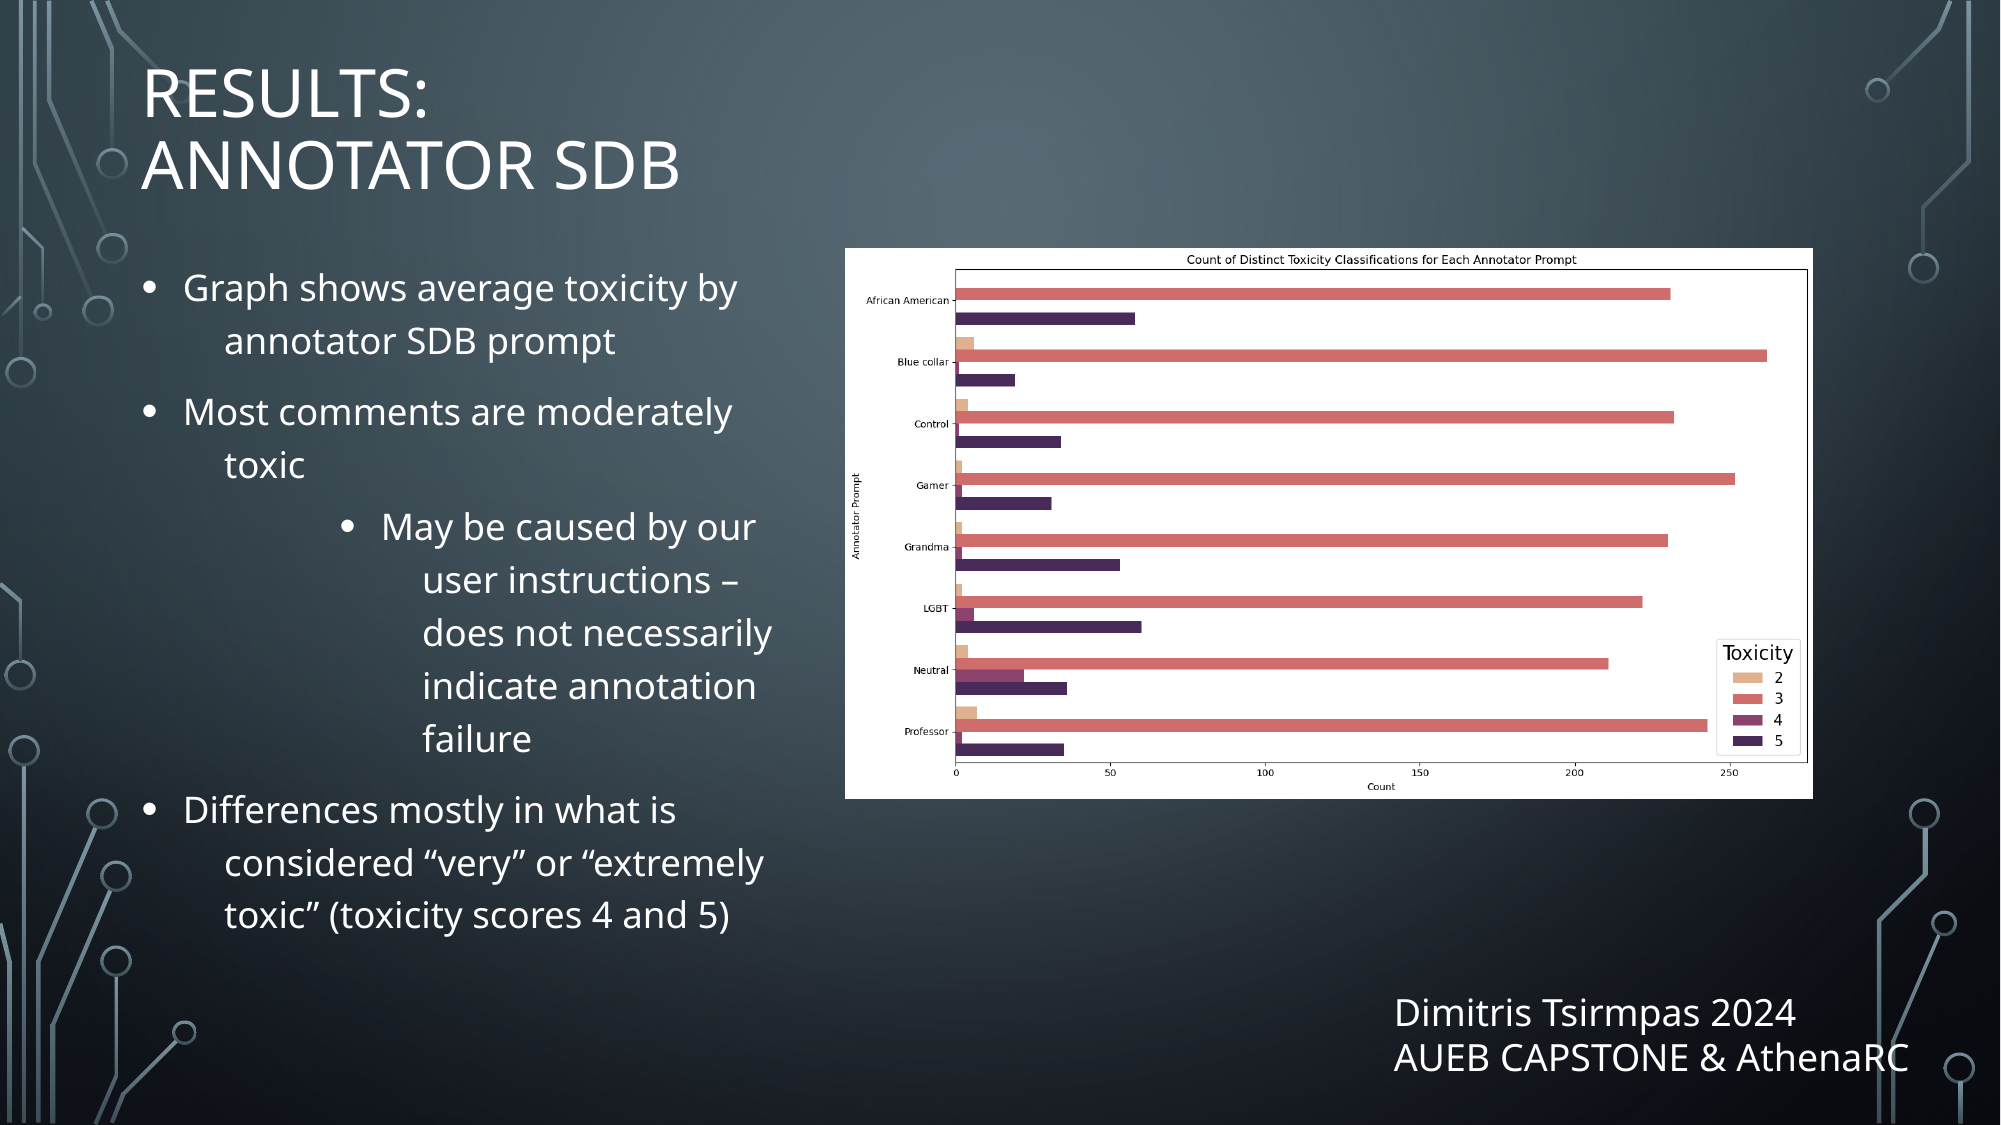

# Results: Annotator sdb
Graph shows average toxicity by annotator SDB prompt
Most comments are moderately toxic
May be caused by our user instructions – does not necessarily indicate annotation failure
Differences mostly in what is considered “very” or “extremely toxic” (toxicity scores 4 and 5)
Dimitris Tsirmpas 2024
AUEB CAPSTONE & AthenaRC